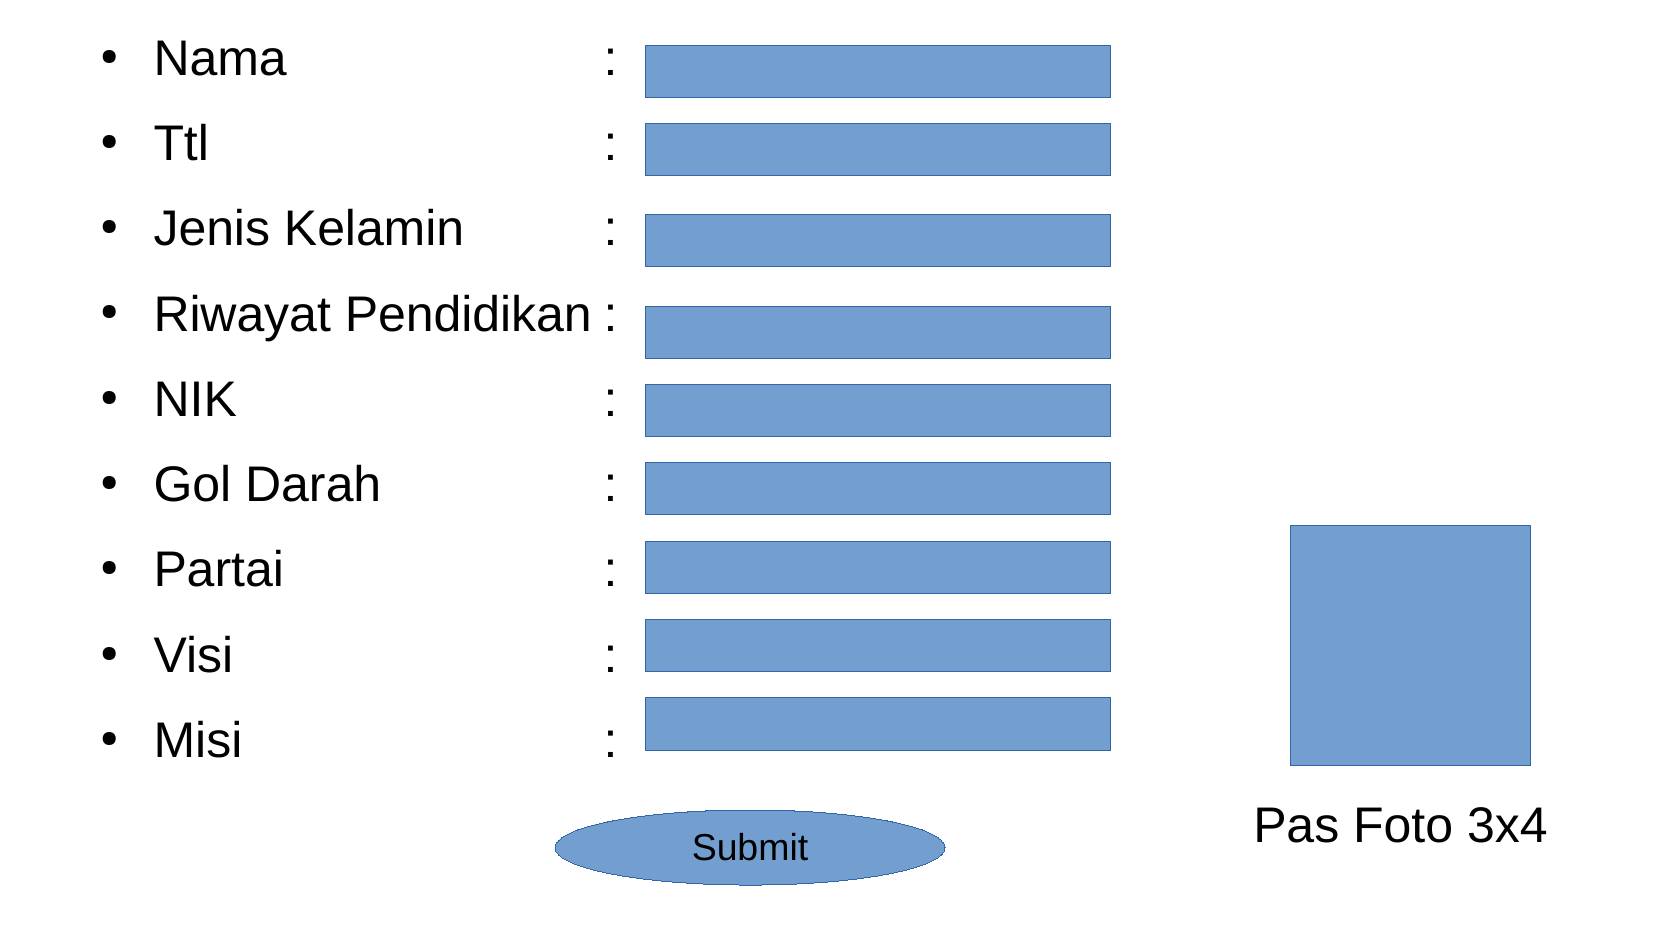

# Nama					:
Ttl						:
Jenis Kelamin		:
Riwayat Pendidikan	:
NIK					:
Gol Darah			:
Partai					:
Visi					:
Misi					:
 Pas Foto 3x4
Submit